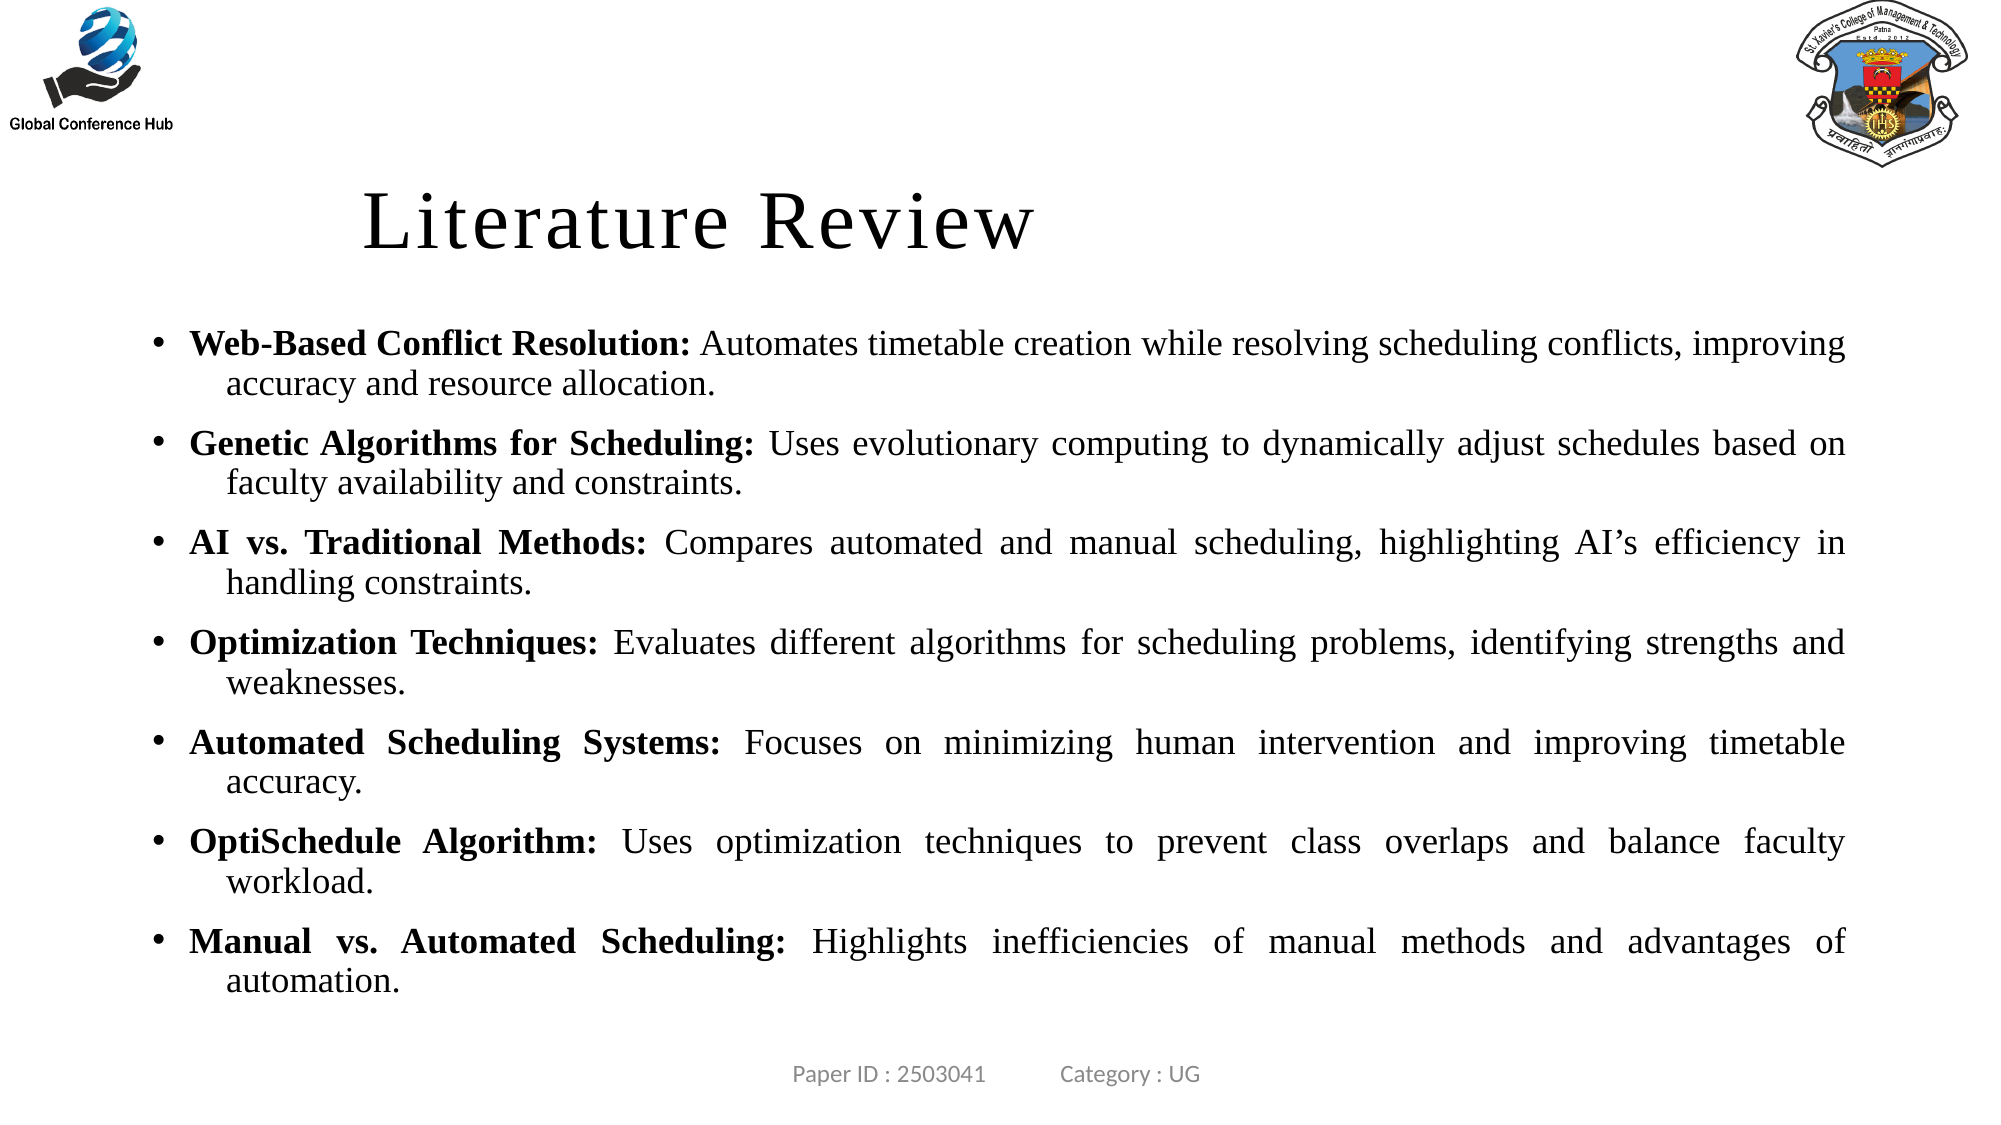

# Literature Review
Web-Based Conflict Resolution: Automates timetable creation while resolving scheduling conflicts, improving accuracy and resource allocation.
Genetic Algorithms for Scheduling: Uses evolutionary computing to dynamically adjust schedules based on faculty availability and constraints.
AI vs. Traditional Methods: Compares automated and manual scheduling, highlighting AI’s efficiency in handling constraints.
Optimization Techniques: Evaluates different algorithms for scheduling problems, identifying strengths and weaknesses.
Automated Scheduling Systems: Focuses on minimizing human intervention and improving timetable accuracy.
OptiSchedule Algorithm: Uses optimization techniques to prevent class overlaps and balance faculty workload.
Manual vs. Automated Scheduling: Highlights inefficiencies of manual methods and advantages of automation.
Paper ID : 2503041 Category : UG